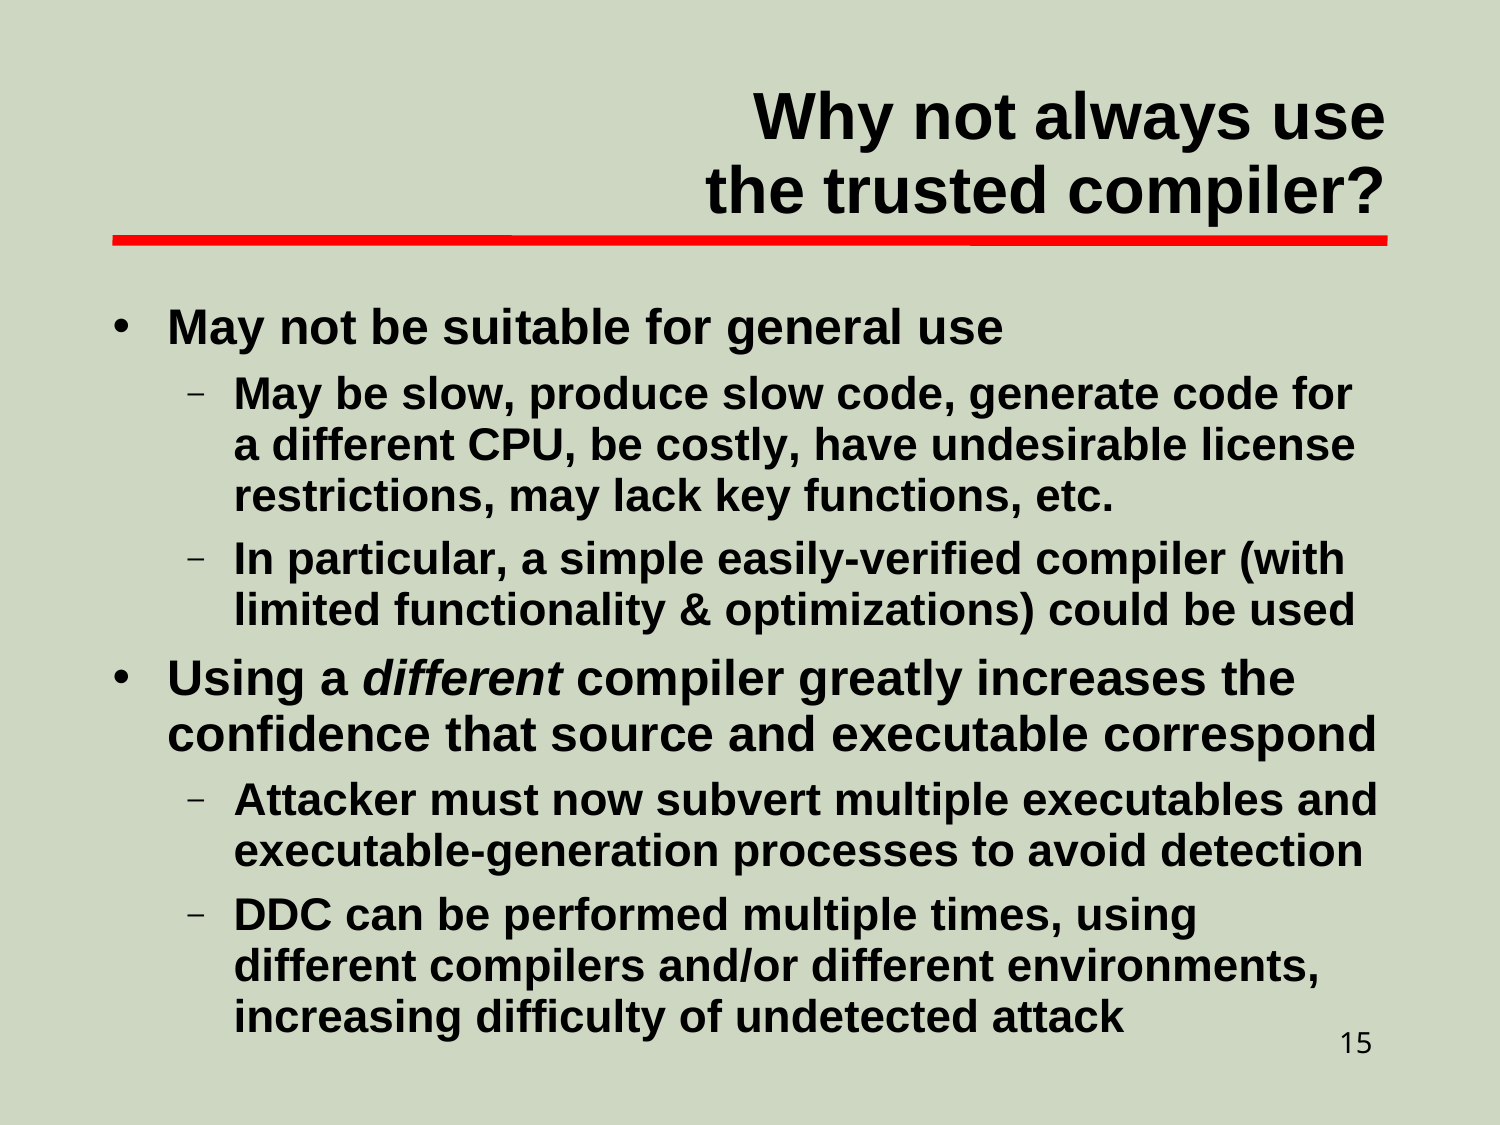

# Why not always use the trusted compiler?
May not be suitable for general use
May be slow, produce slow code, generate code for a different CPU, be costly, have undesirable license restrictions, may lack key functions, etc.
In particular, a simple easily-verified compiler (with limited functionality & optimizations) could be used
Using a different compiler greatly increases the confidence that source and executable correspond
Attacker must now subvert multiple executables and executable-generation processes to avoid detection
DDC can be performed multiple times, using different compilers and/or different environments, increasing difficulty of undetected attack